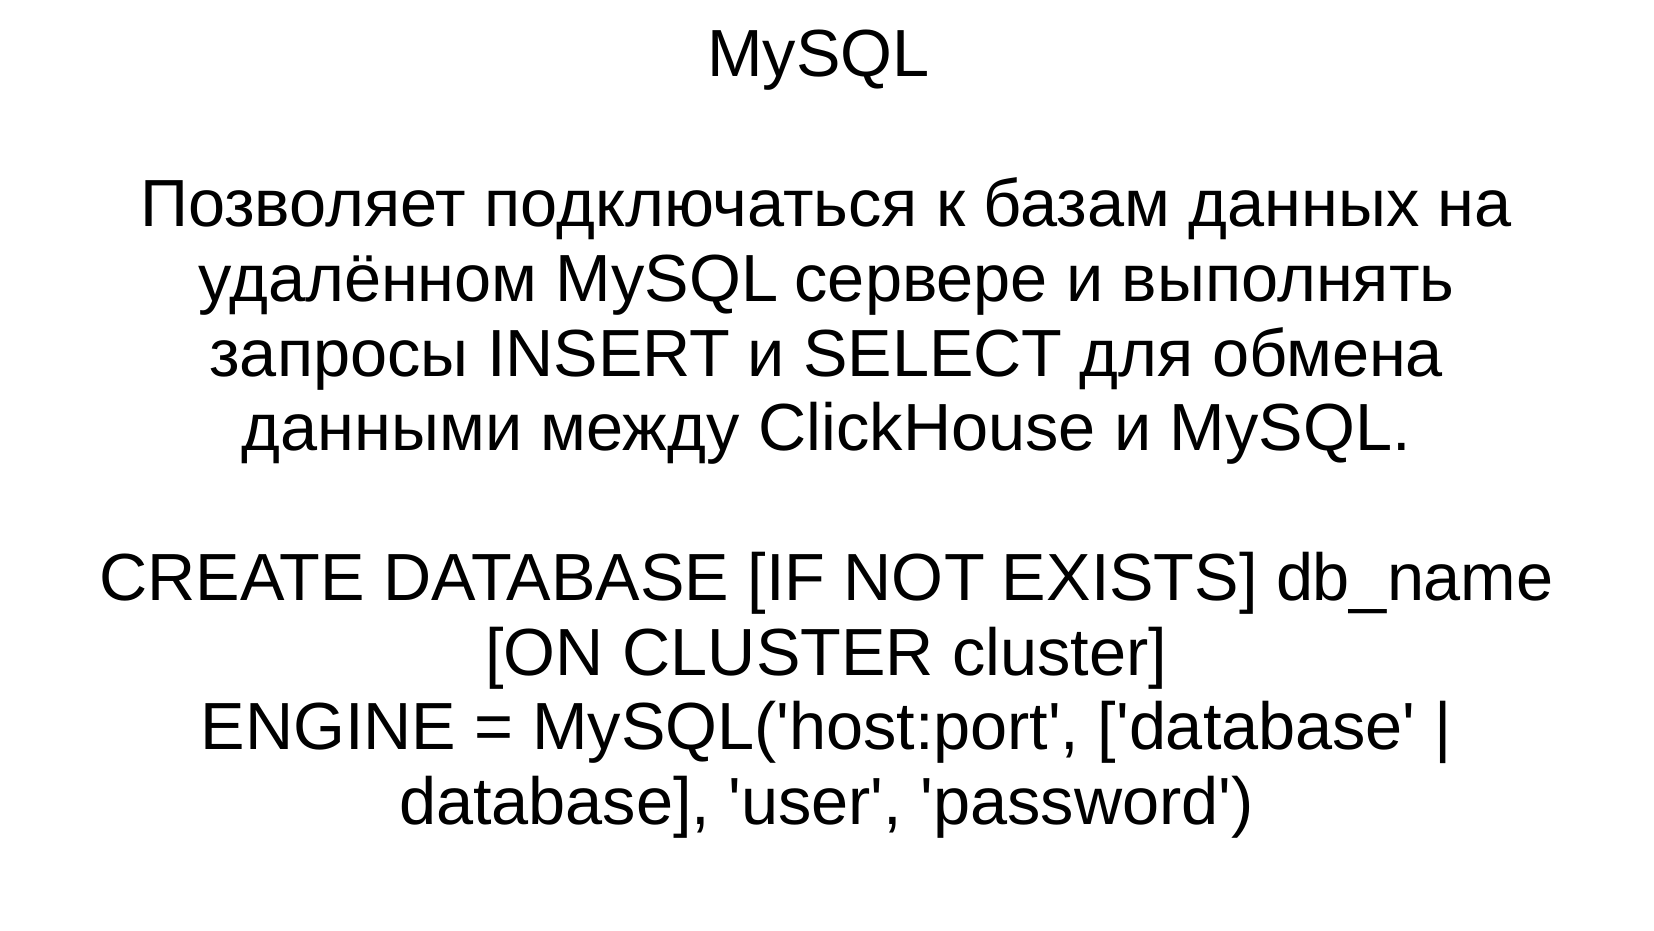

# MySQL
Позволяет подключаться к базам данных на удалённом MySQL сервере и выполнять запросы INSERT и SELECT для обмена данными между ClickHouse и MySQL.
CREATE DATABASE [IF NOT EXISTS] db_name [ON CLUSTER cluster]
ENGINE = MySQL('host:port', ['database' | database], 'user', 'password')